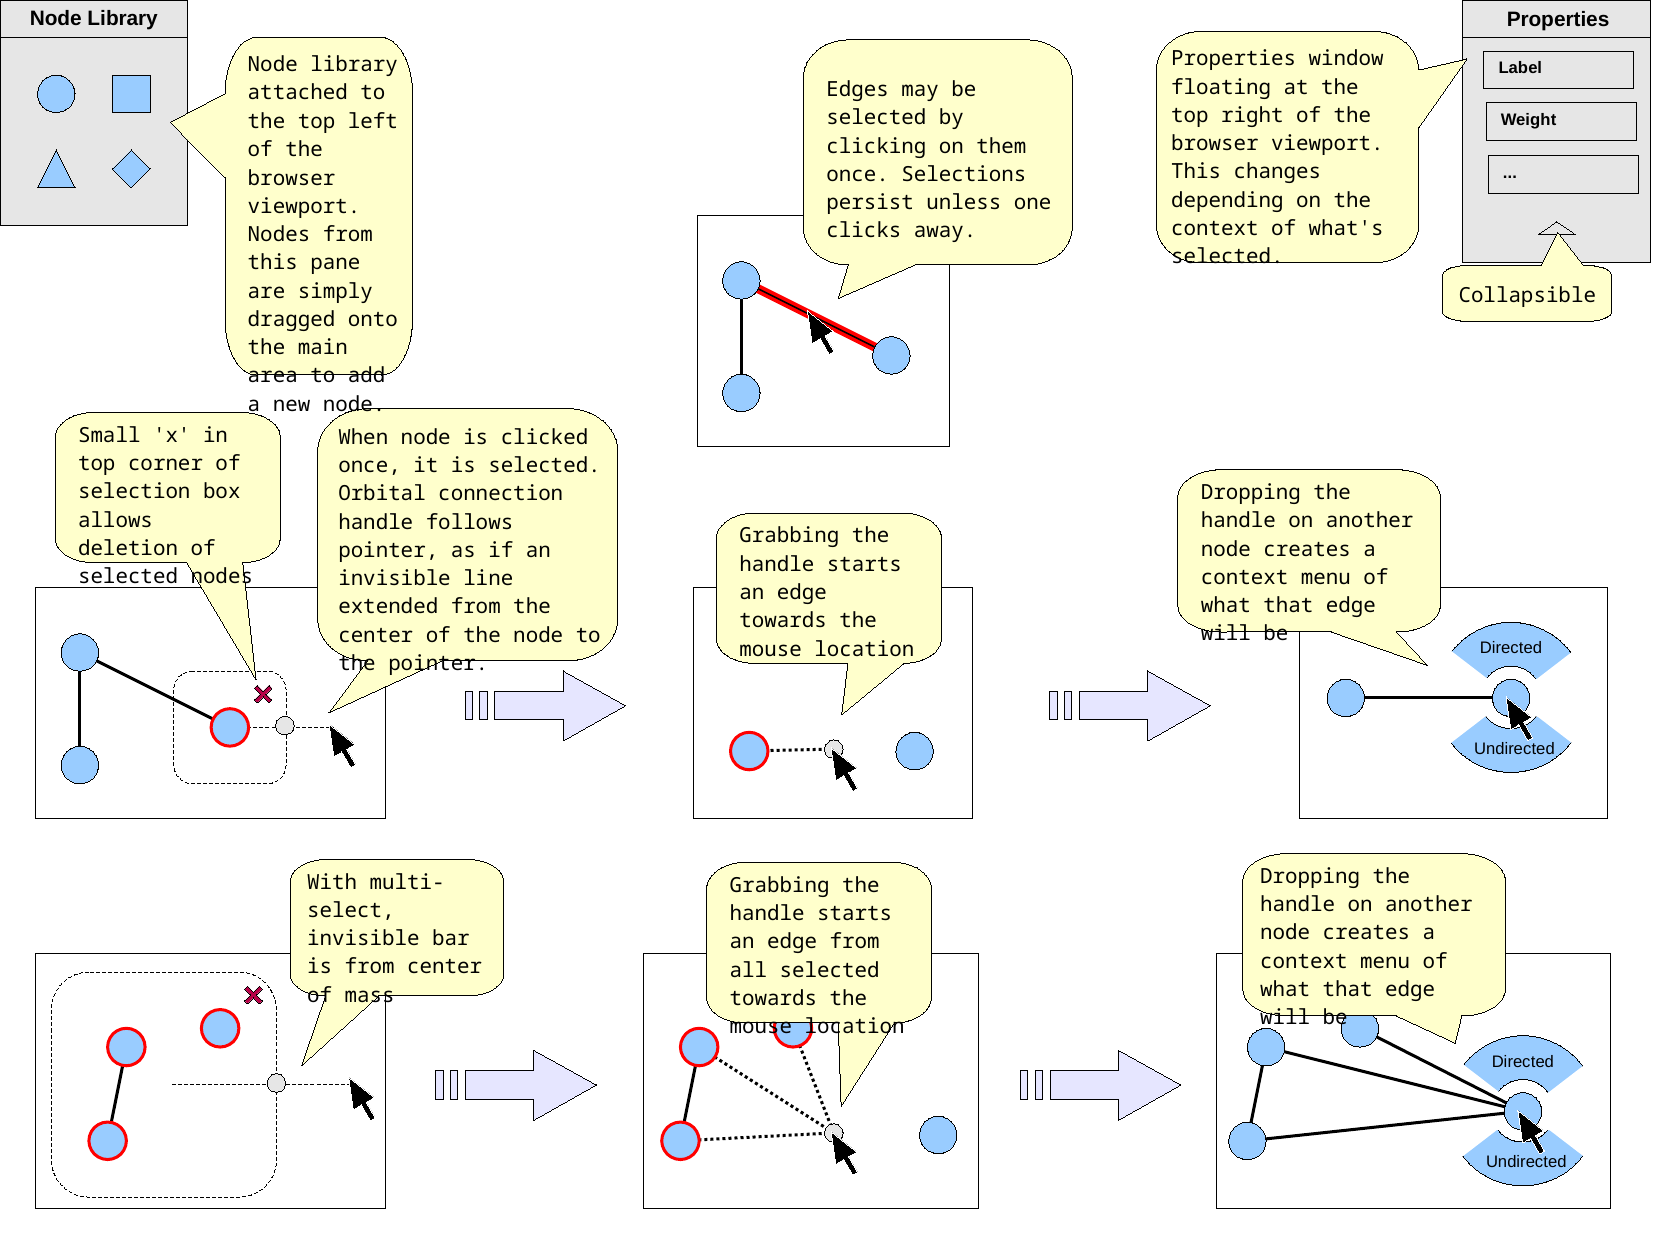

Properties
Node Library
Properties window floating at the top right of the browser viewport. This changes depending on the context of what's selected.
Node library attached to the top left of the browser viewport. Nodes from this pane are simply dragged onto the main area to add a new node.
Label
Edges may be selected by clicking on them once. Selections persist unless one clicks away.
Weight
Weight
Weight
Weight
Weight
...
Collapsible
Small 'x' in top corner of selection box allows deletion of selected nodes
When node is clicked once, it is selected. Orbital connection handle follows pointer, as if an invisible line extended from the center of the node to the pointer.
Dropping the handle on another node creates a context menu of what that edge will be
Grabbing the handle starts an edge towards the mouse location
Directed
Undirected
Dropping the handle on another node creates a context menu of what that edge will be
With multi-select, invisible bar is from center of mass
Grabbing the handle starts an edge from all selected towards the mouse location
Directed
Undirected